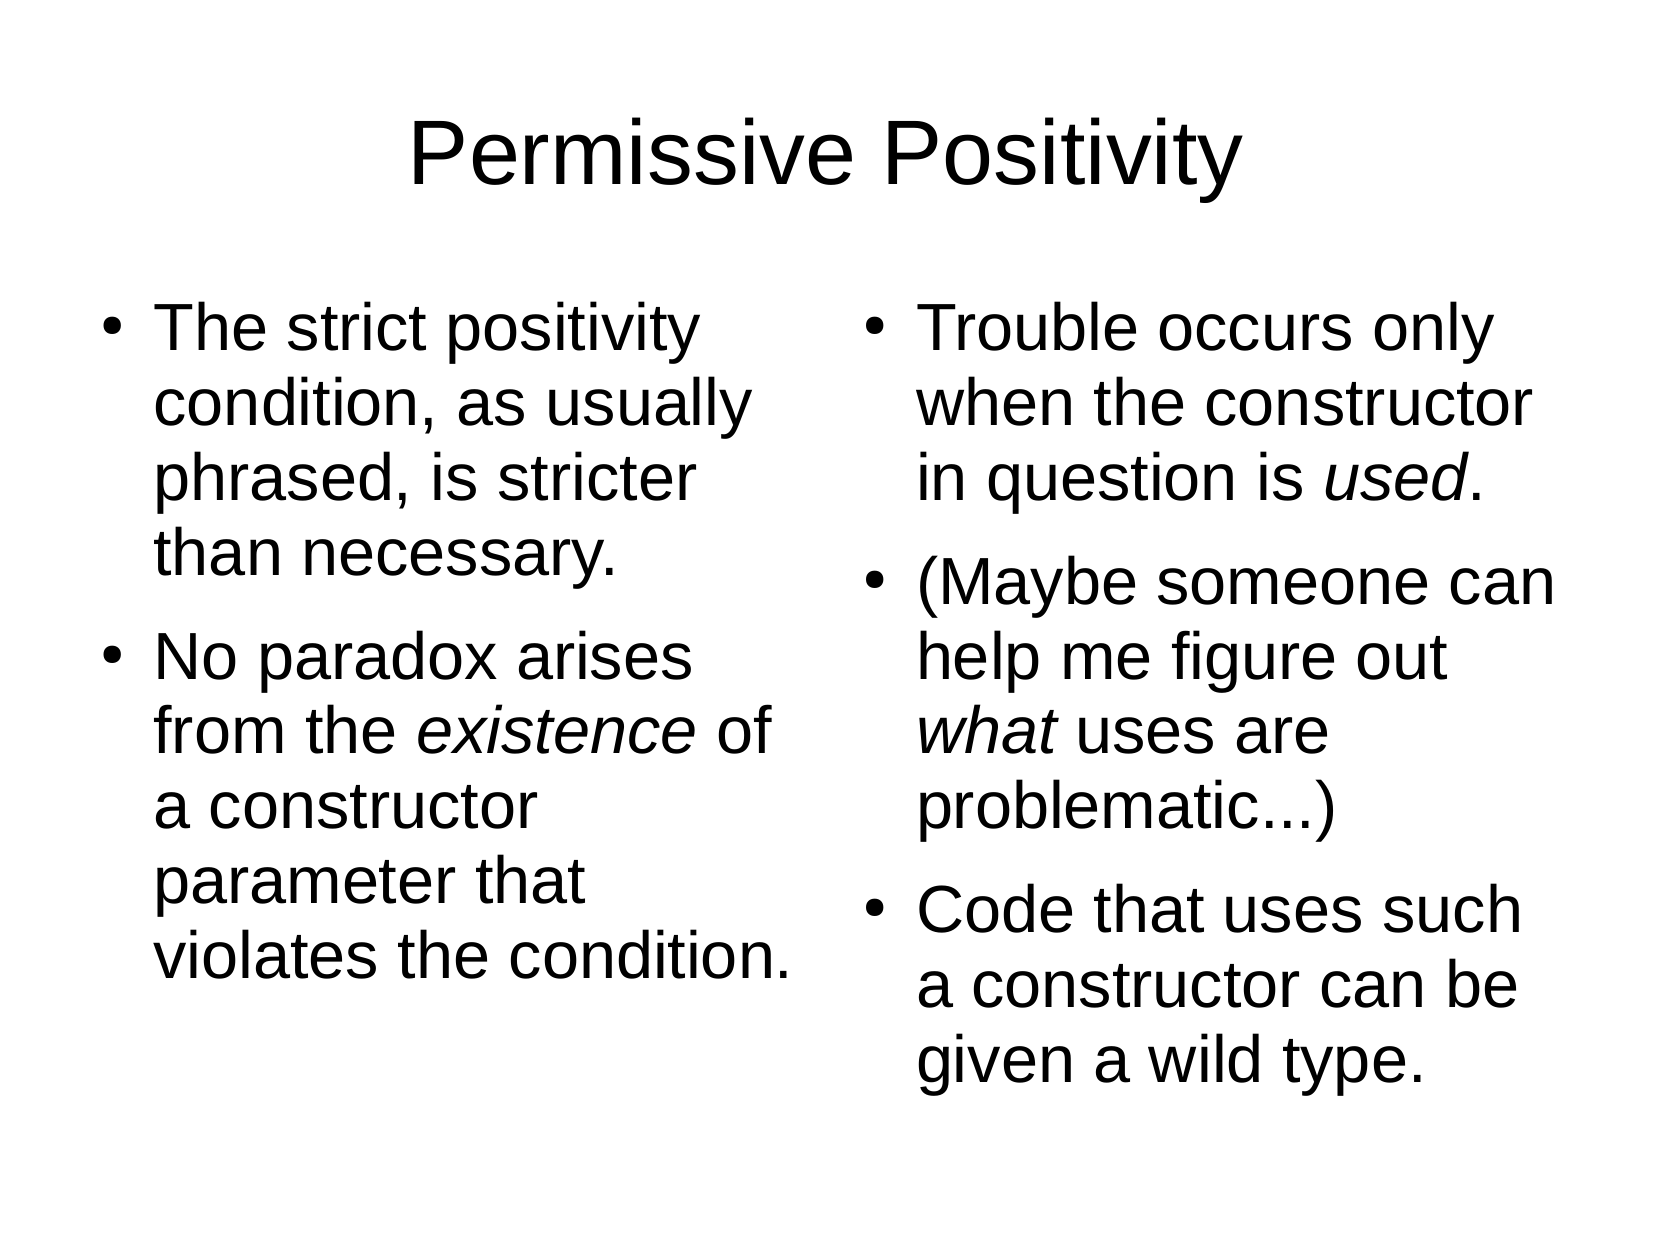

# Permissive Positivity
The strict positivity condition, as usually phrased, is stricter than necessary.
No paradox arises from the existence of a constructor parameter that violates the condition.
Trouble occurs only when the constructor in question is used.
(Maybe someone can help me figure out what uses are problematic...)
Code that uses such a constructor can be given a wild type.